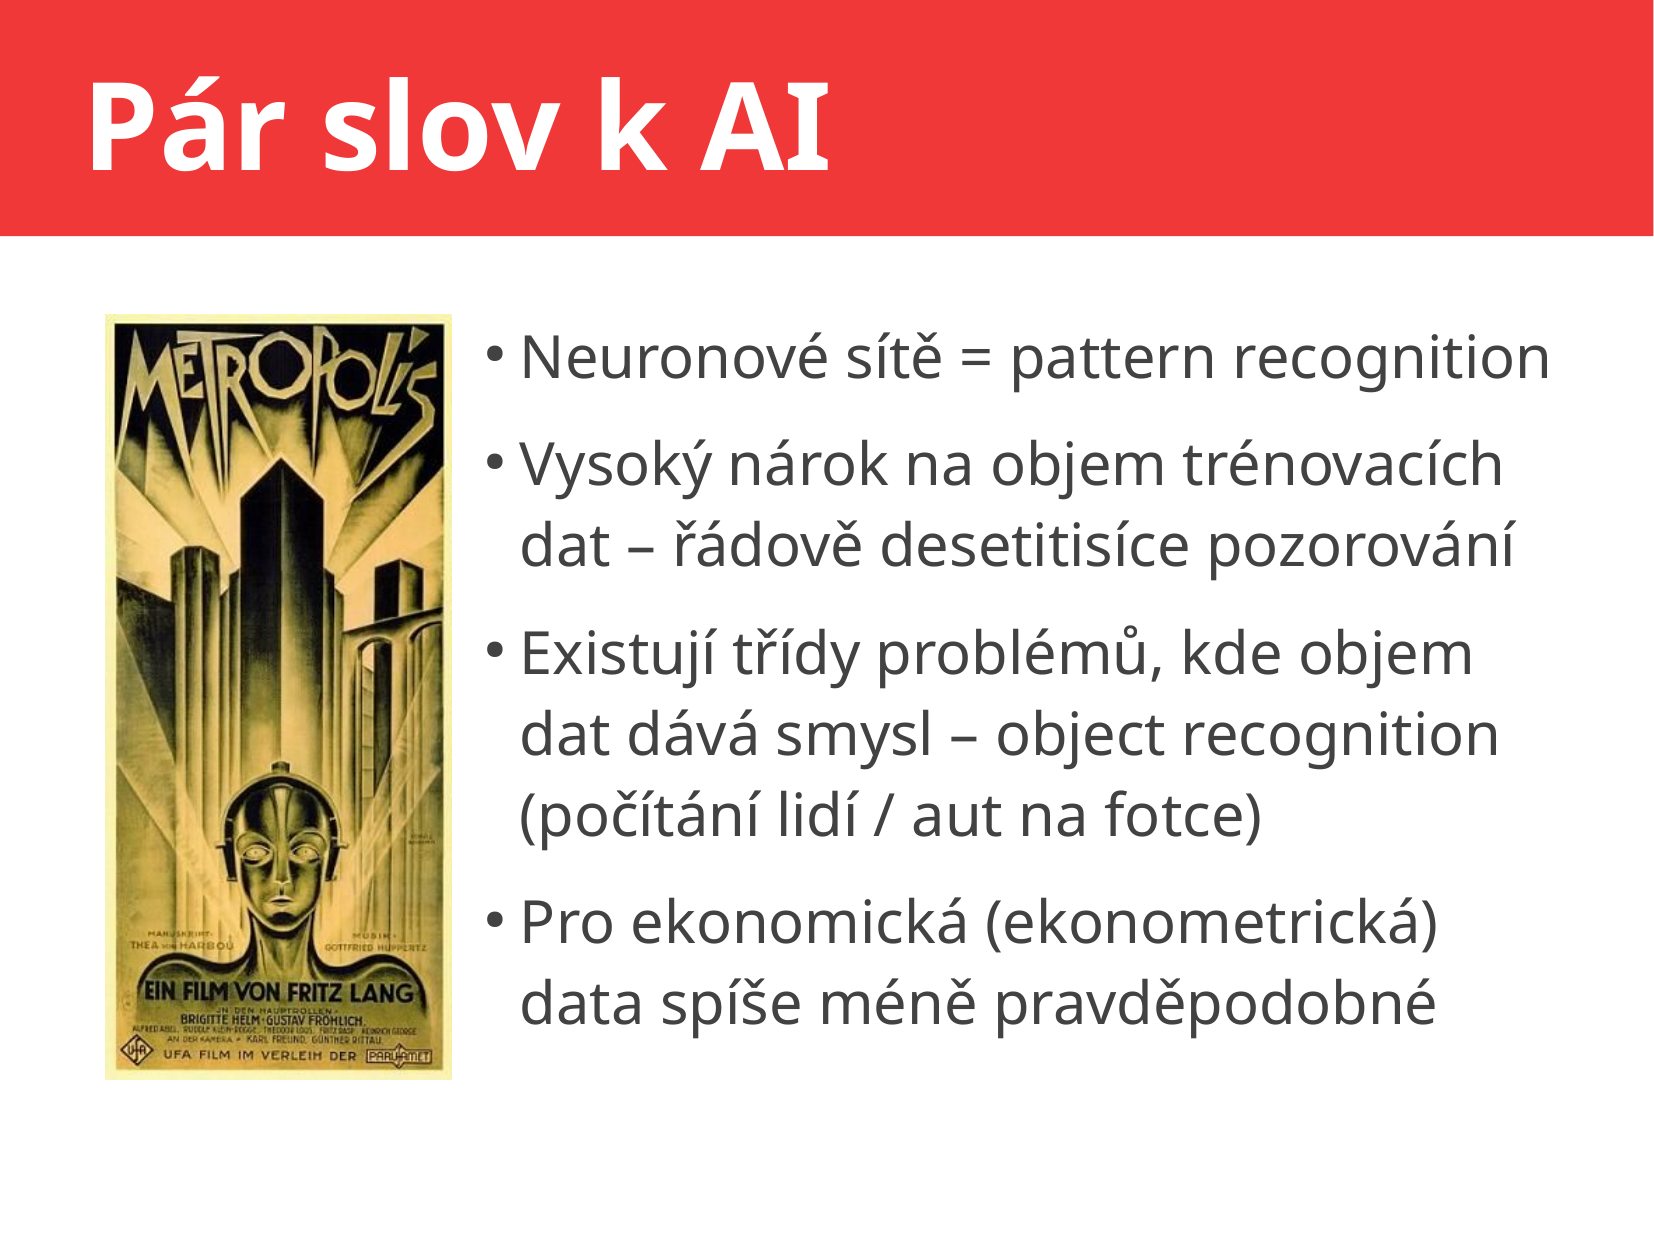

# Pár slov k AI
Neuronové sítě = pattern recognition
Vysoký nárok na objem trénovacích dat – řádově desetitisíce pozorování
Existují třídy problémů, kde objem dat dává smysl – object recognition (počítání lidí / aut na fotce)
Pro ekonomická (ekonometrická) data spíše méně pravděpodobné